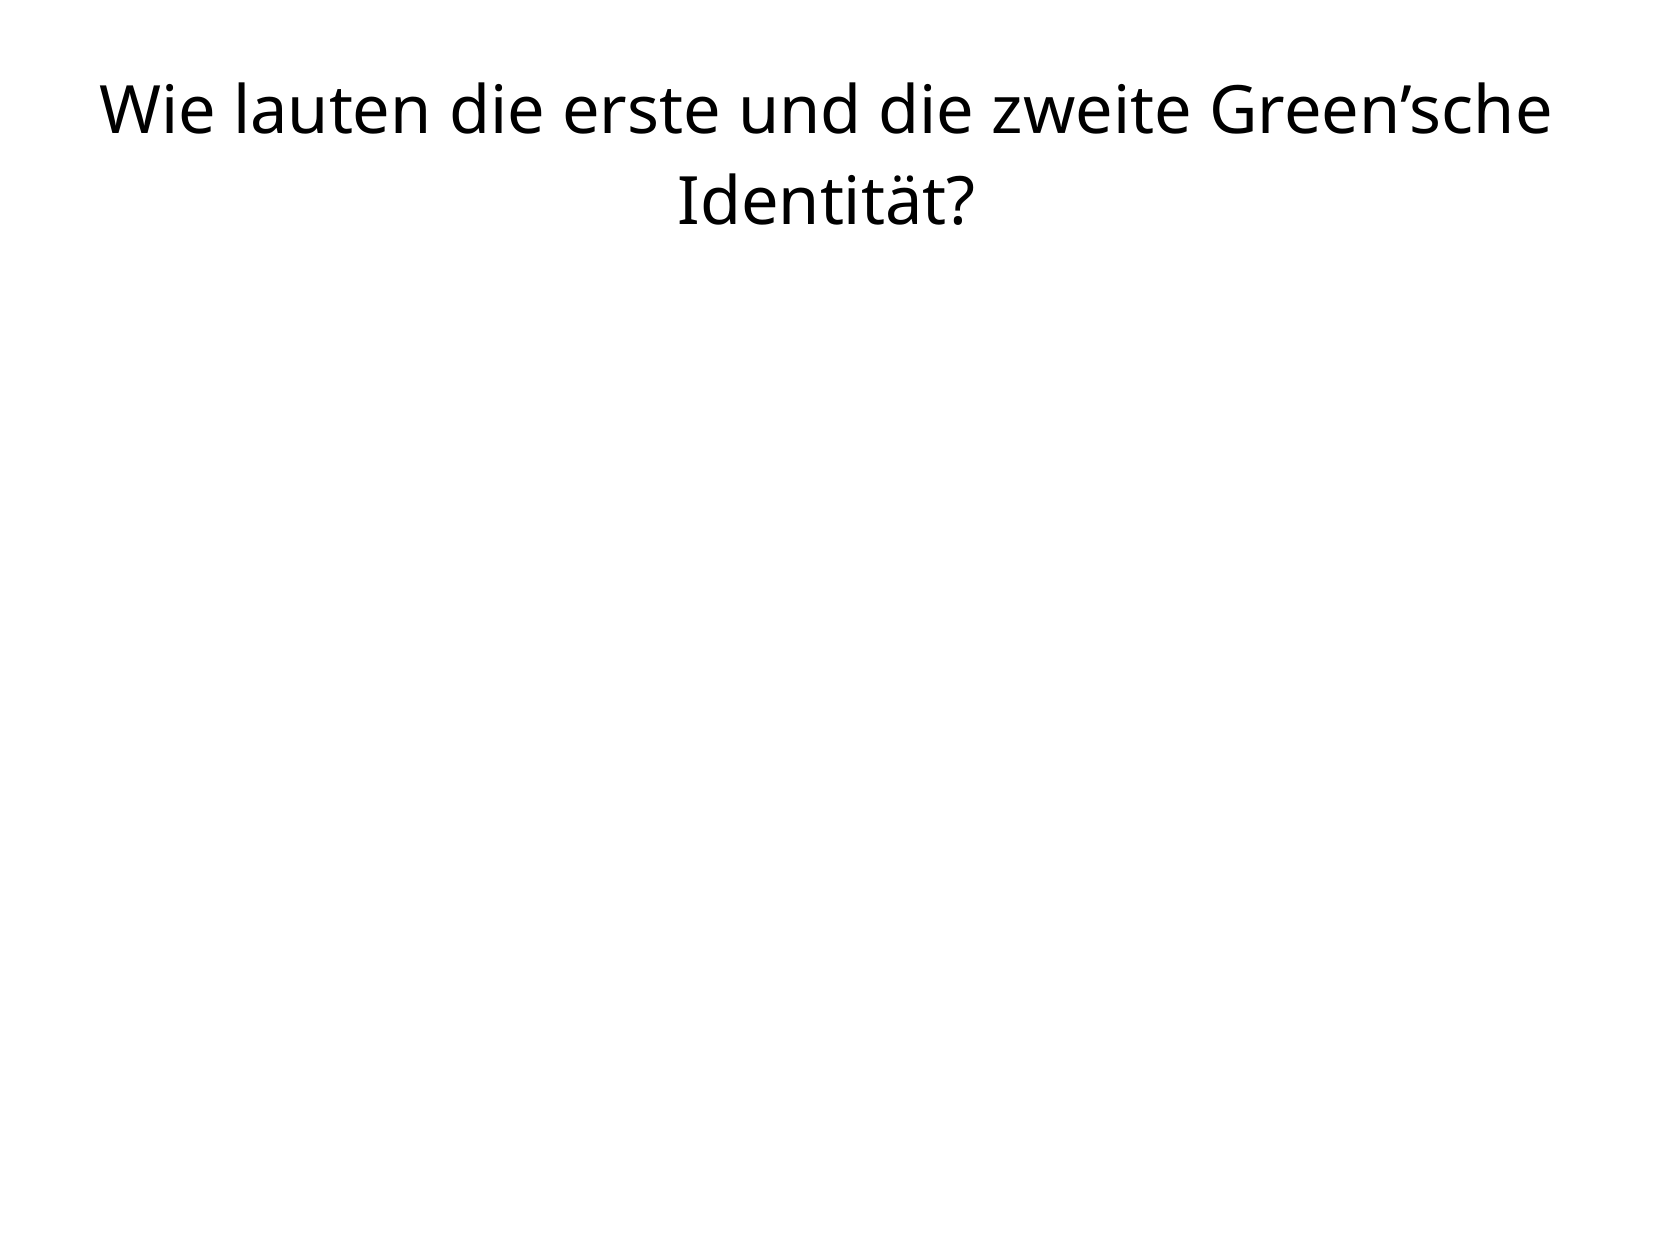

# Wie lauten die erste und die zweite Green’sche Identität?